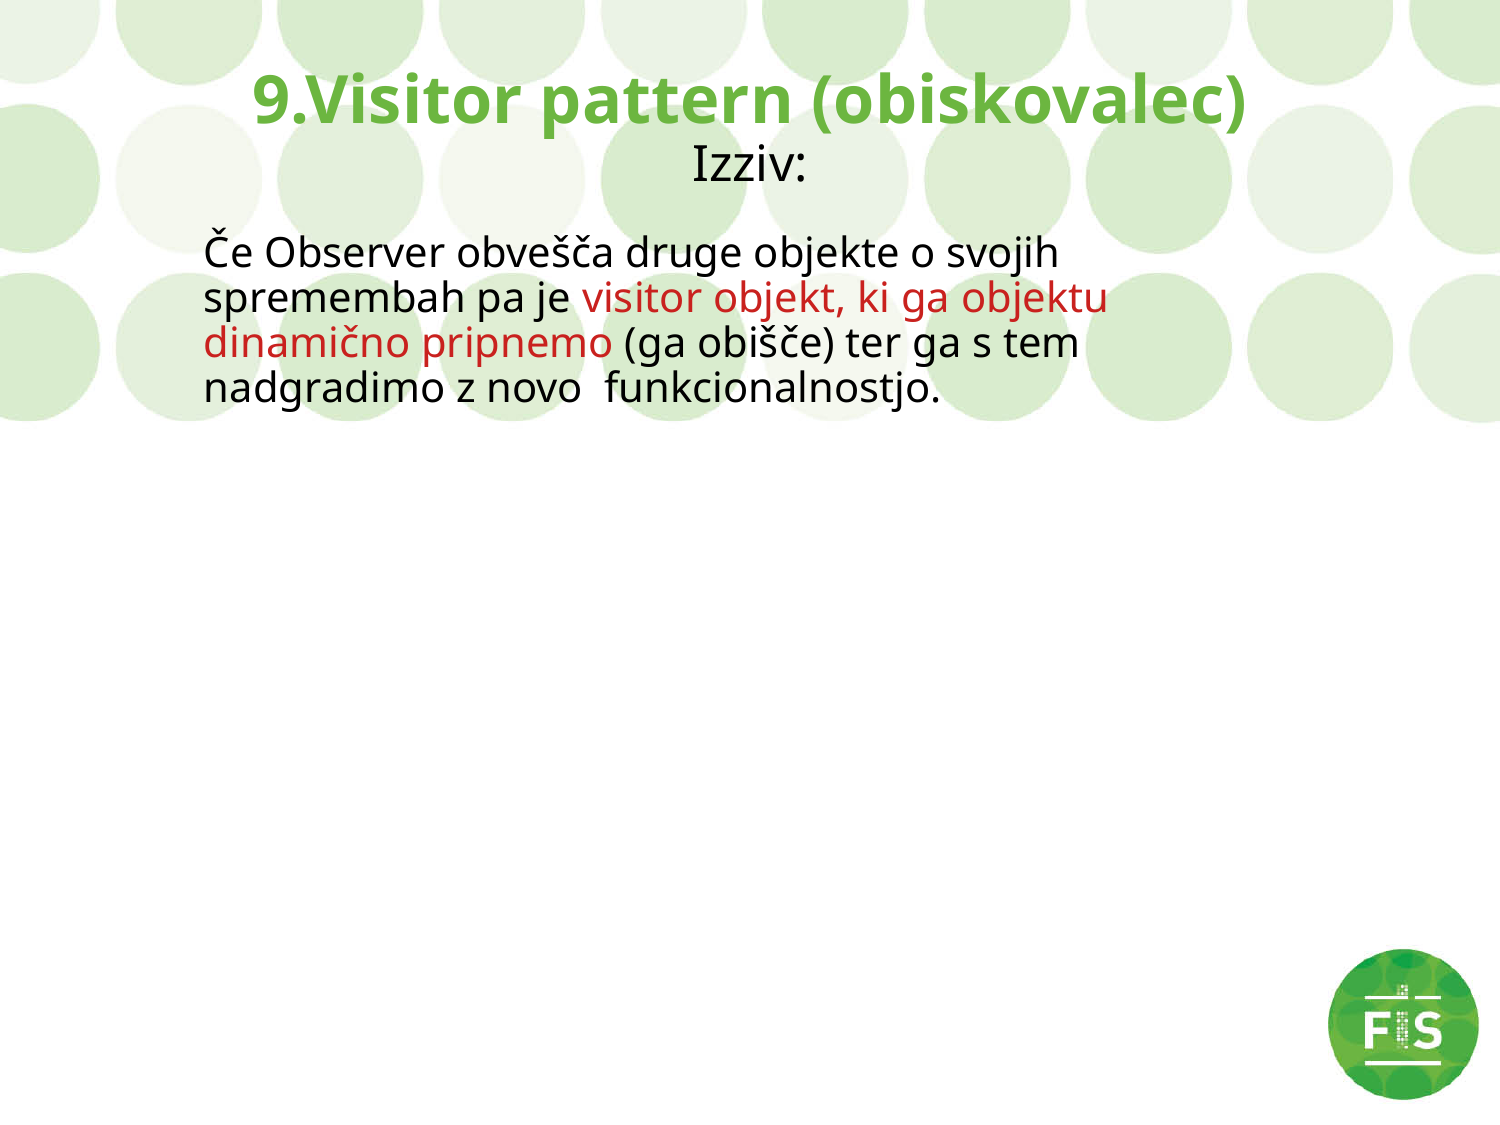

# 9.Visitor pattern (obiskovalec) Izziv:
Če Observer obvešča druge objekte o svojih spremembah pa je visitor objekt, ki ga objektu dinamično pripnemo (ga obišče) ter ga s tem nadgradimo z novo funkcionalnostjo.